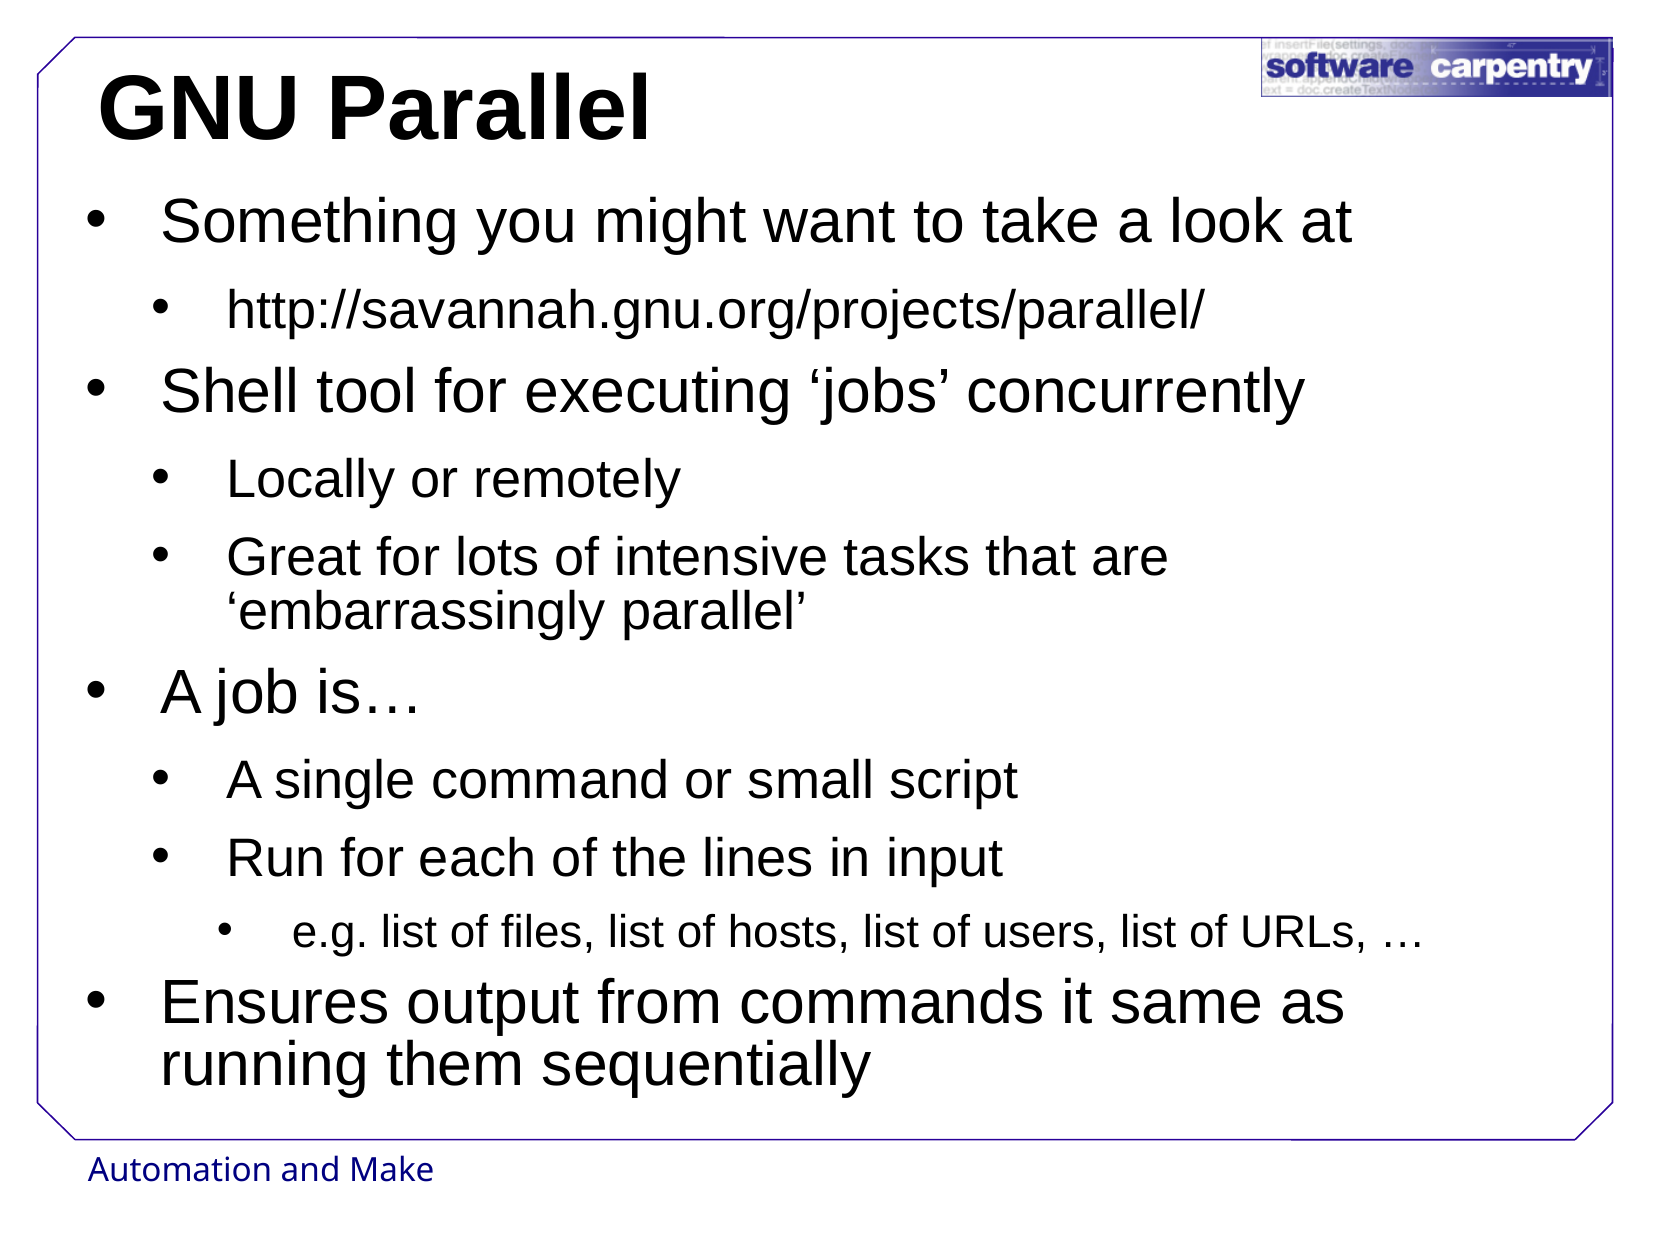

# GNU Parallel
Something you might want to take a look at
http://savannah.gnu.org/projects/parallel/
Shell tool for executing ‘jobs’ concurrently
Locally or remotely
Great for lots of intensive tasks that are ‘embarrassingly parallel’
A job is…
A single command or small script
Run for each of the lines in input
e.g. list of files, list of hosts, list of users, list of URLs, …
Ensures output from commands it same as running them sequentially